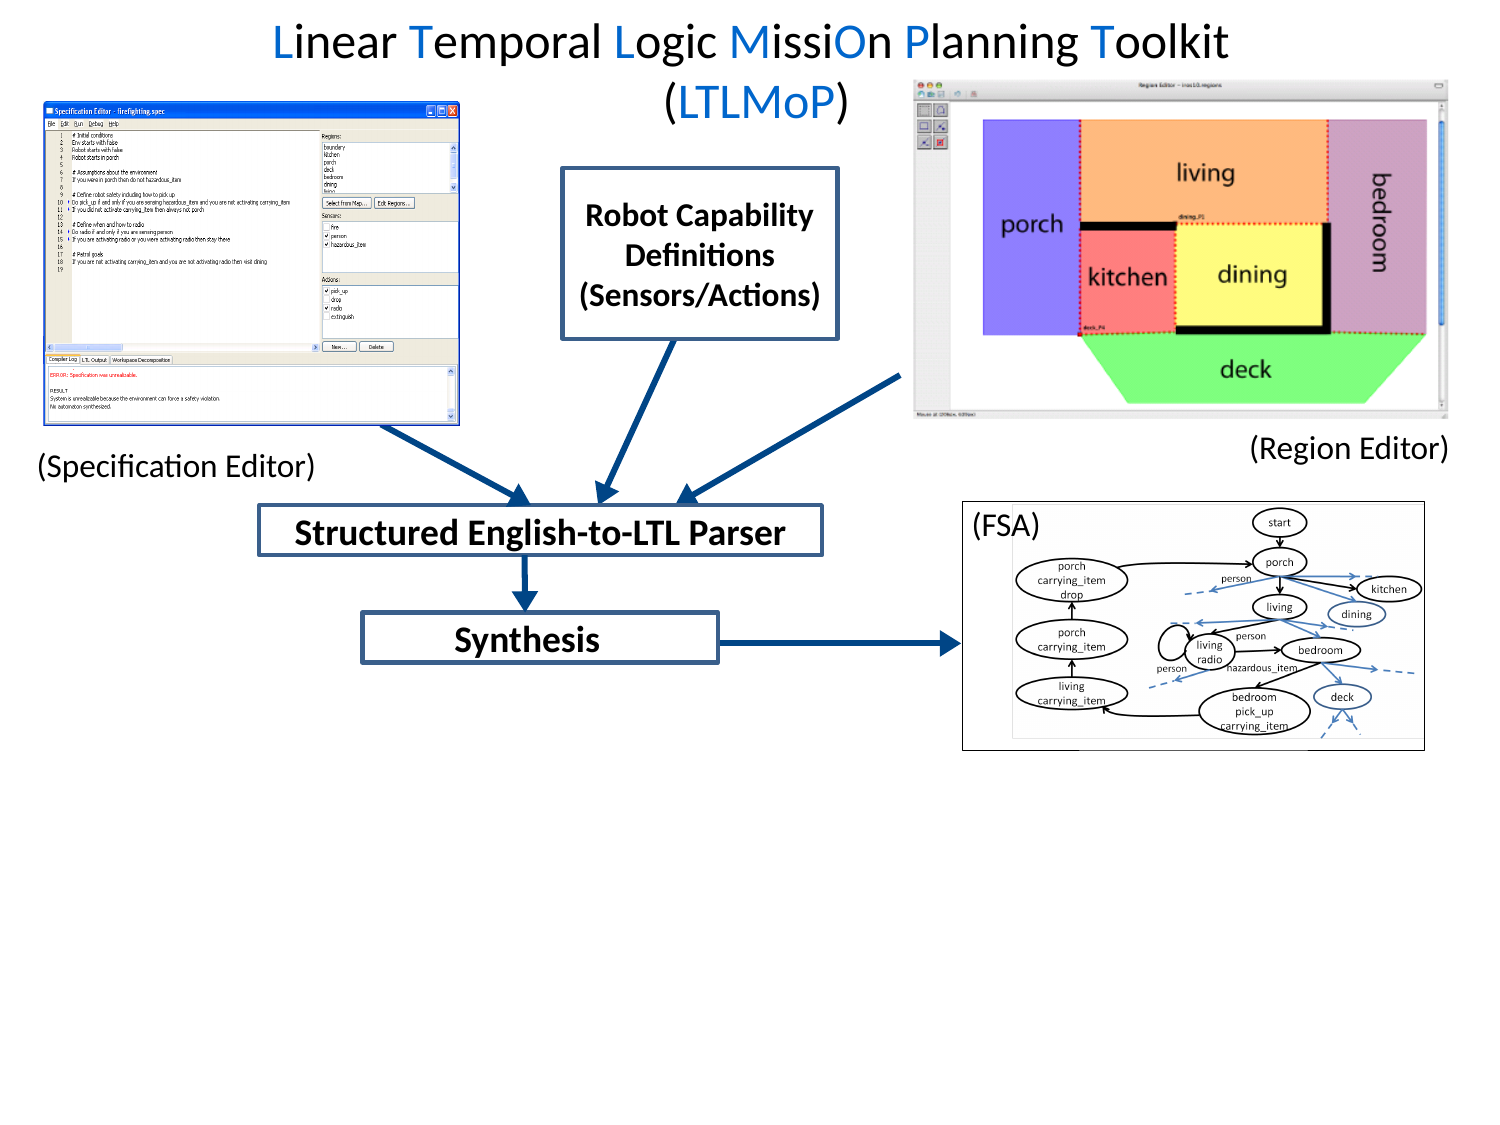

Linear Temporal Logic MissiOn Planning Toolkit
 (LTLMoP)
Robot Capability Definitions (Sensors/Actions)
(Region Editor)
(Specification Editor)
(FSA)
Structured English-to-LTL Parser
Synthesis